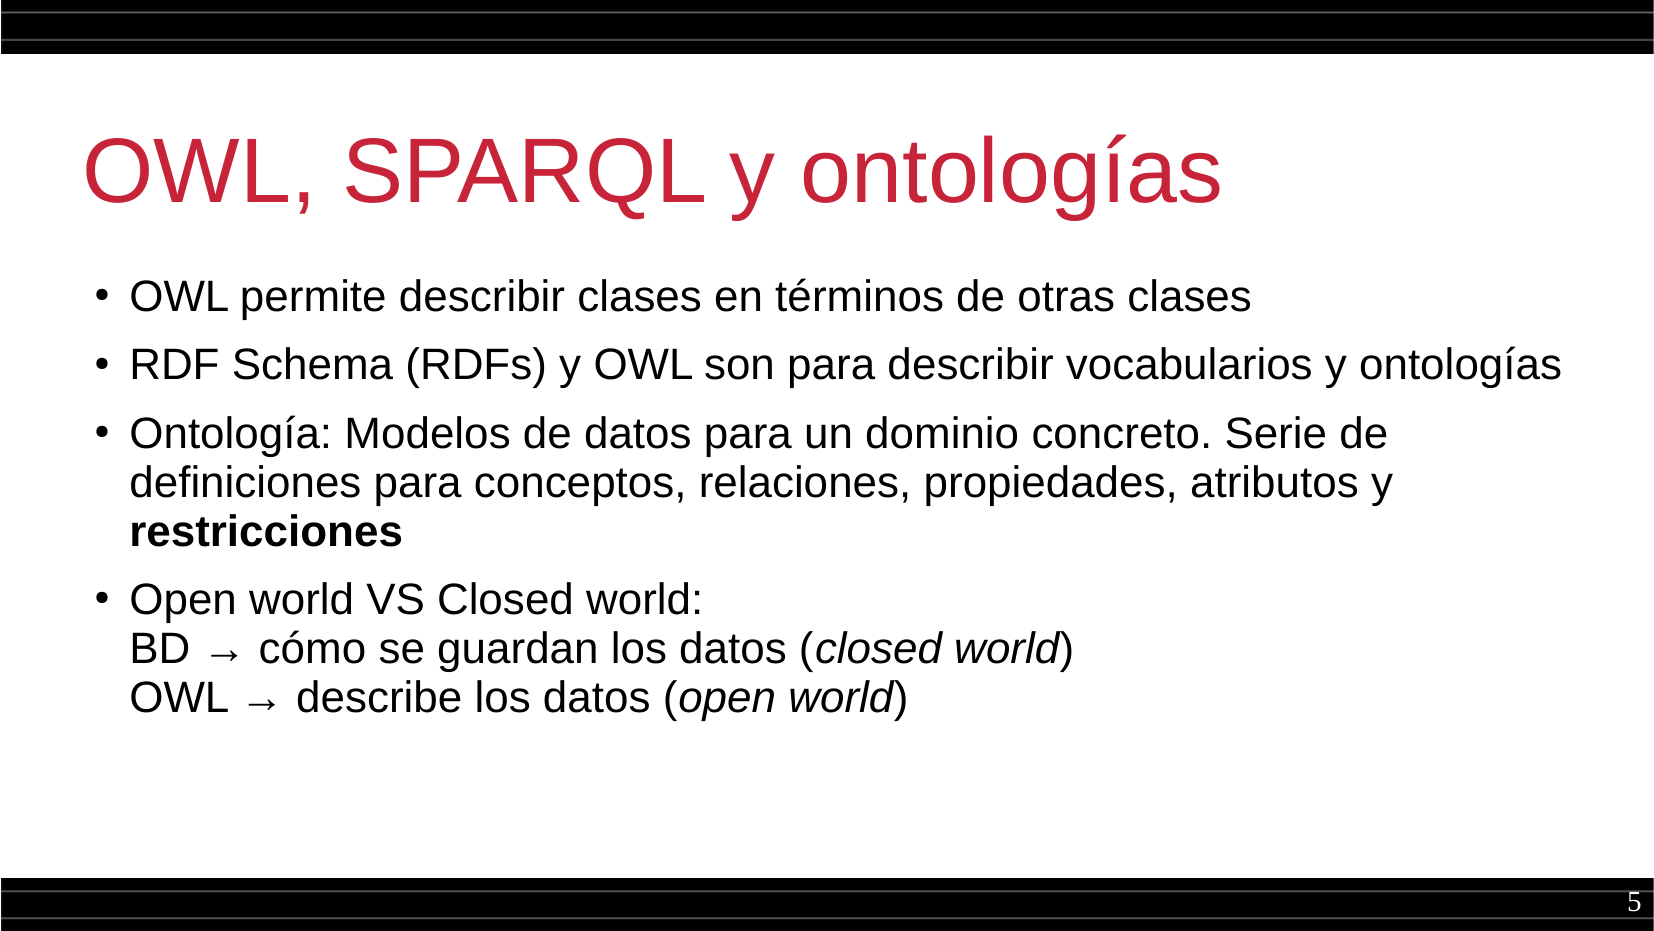

# OWL, SPARQL y ontologías
OWL permite describir clases en términos de otras clases
RDF Schema (RDFs) y OWL son para describir vocabularios y ontologías
Ontología: Modelos de datos para un dominio concreto. Serie de definiciones para conceptos, relaciones, propiedades, atributos y restricciones
Open world VS Closed world:
BD → cómo se guardan los datos (closed world)
OWL → describe los datos (open world)